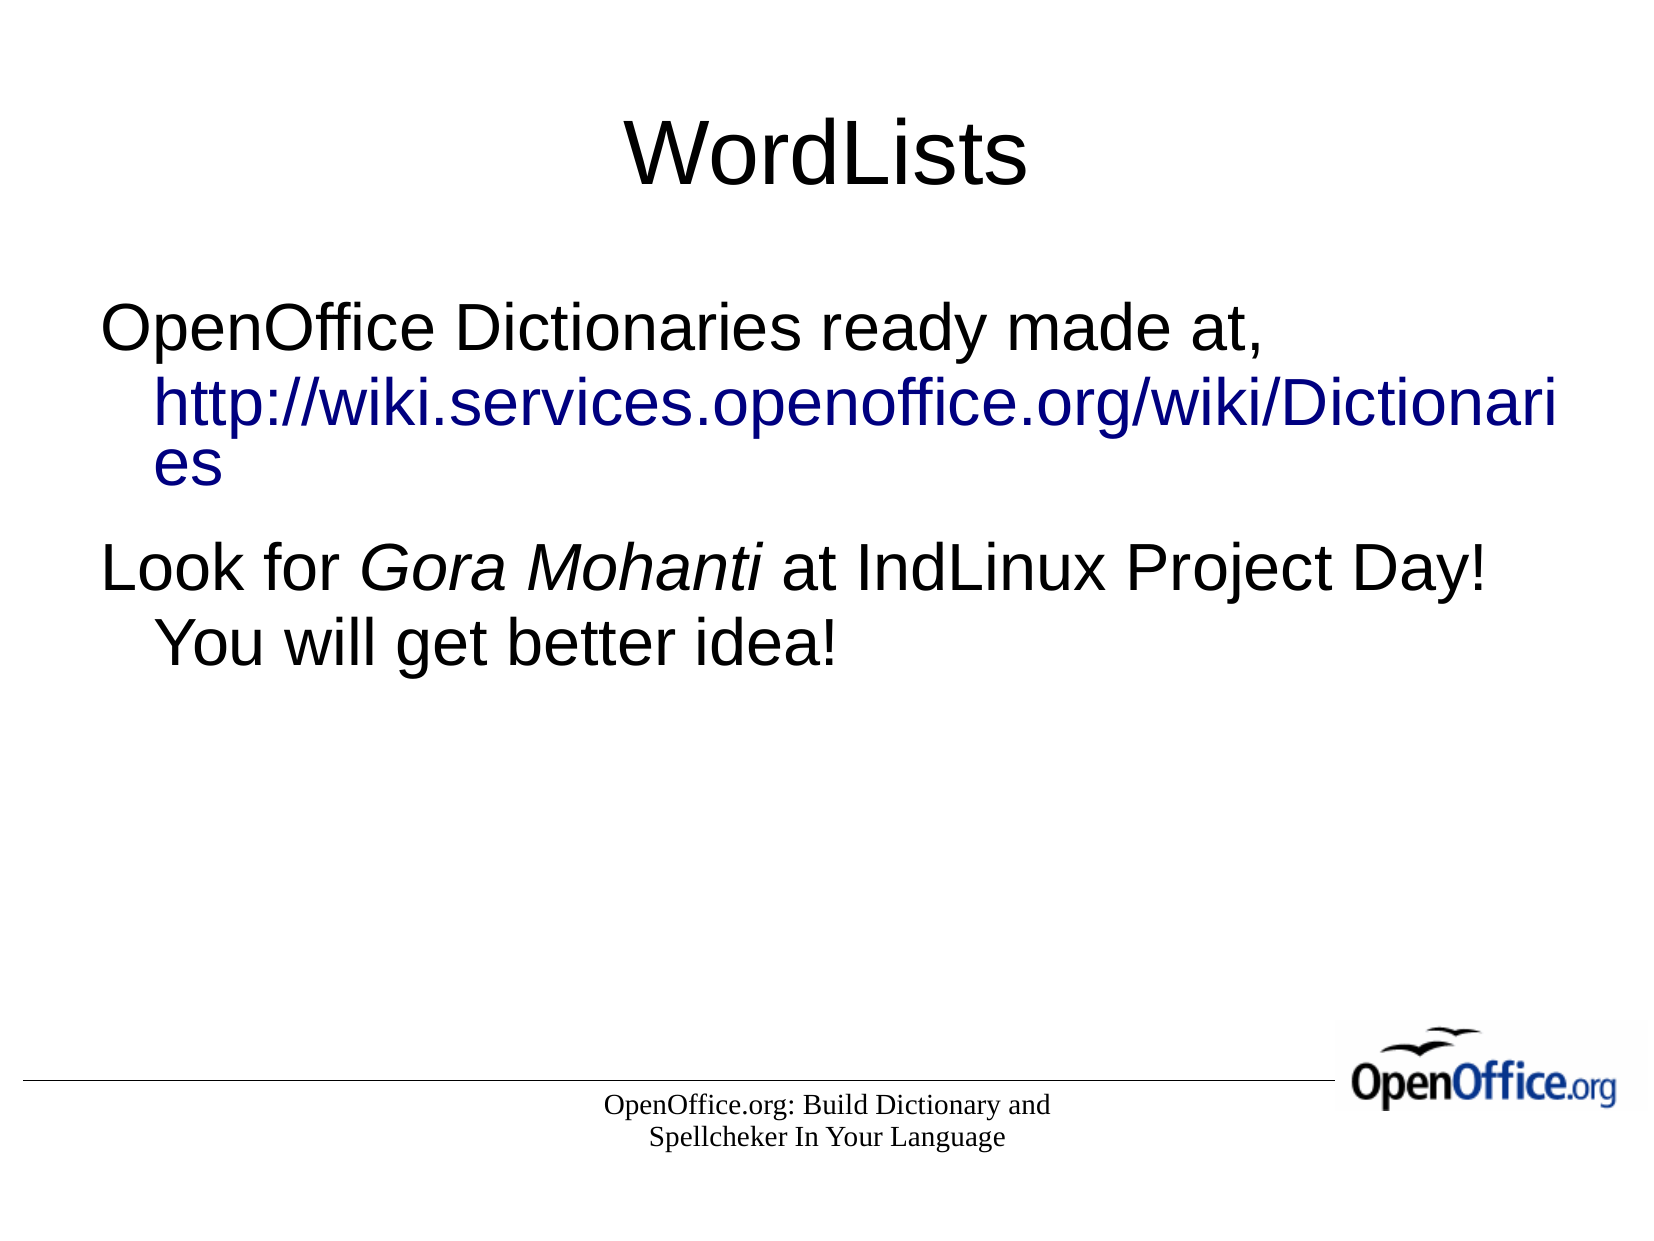

# WordLists
OpenOffice Dictionaries ready made at, http://wiki.services.openoffice.org/wiki/Dictionaries
Look for Gora Mohanti at IndLinux Project Day! You will get better idea!